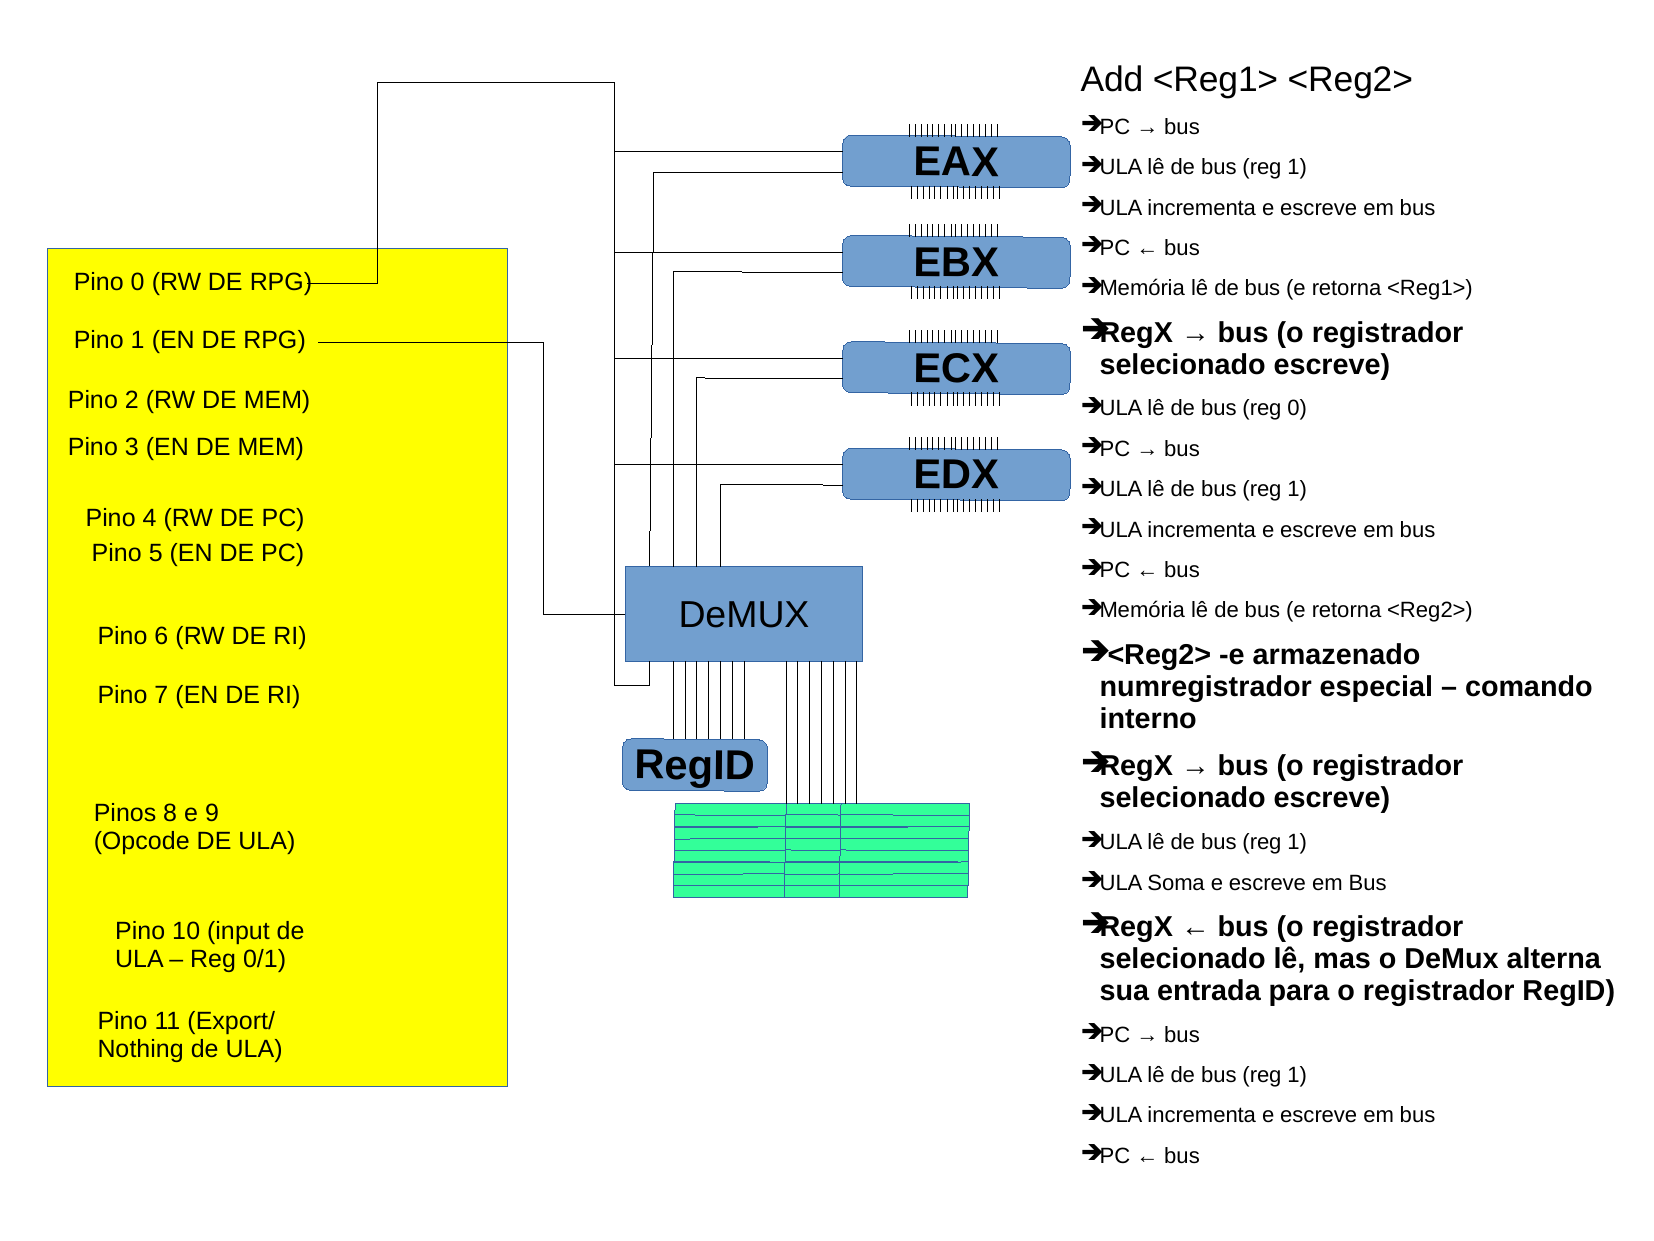

# Add <Reg1> <Reg2>
PC → bus
ULA lê de bus (reg 1)
ULA incrementa e escreve em bus
PC ← bus
Memória lê de bus (e retorna <Reg1>)
RegX → bus (o registrador selecionado escreve)
ULA lê de bus (reg 0)
PC → bus
ULA lê de bus (reg 1)
ULA incrementa e escreve em bus
PC ← bus
Memória lê de bus (e retorna <Reg2>)
 <Reg2> -e armazenado numregistrador especial – comando interno
RegX → bus (o registrador selecionado escreve)
ULA lê de bus (reg 1)
ULA Soma e escreve em Bus
RegX ← bus (o registrador selecionado lê, mas o DeMux alterna sua entrada para o registrador RegID)
PC → bus
ULA lê de bus (reg 1)
ULA incrementa e escreve em bus
PC ← bus
EAX
EBX
Pino 0 (RW DE RPG)
Pino 1 (EN DE RPG)
ECX
Pino 2 (RW DE MEM)
Pino 3 (EN DE MEM)
EDX
Pino 4 (RW DE PC)
Pino 5 (EN DE PC)
DeMUX
Pino 6 (RW DE RI)
Pino 7 (EN DE RI)
RegID
Pinos 8 e 9
(Opcode DE ULA)
Pino 10 (input de
ULA – Reg 0/1)
Pino 11 (Export/
Nothing de ULA)